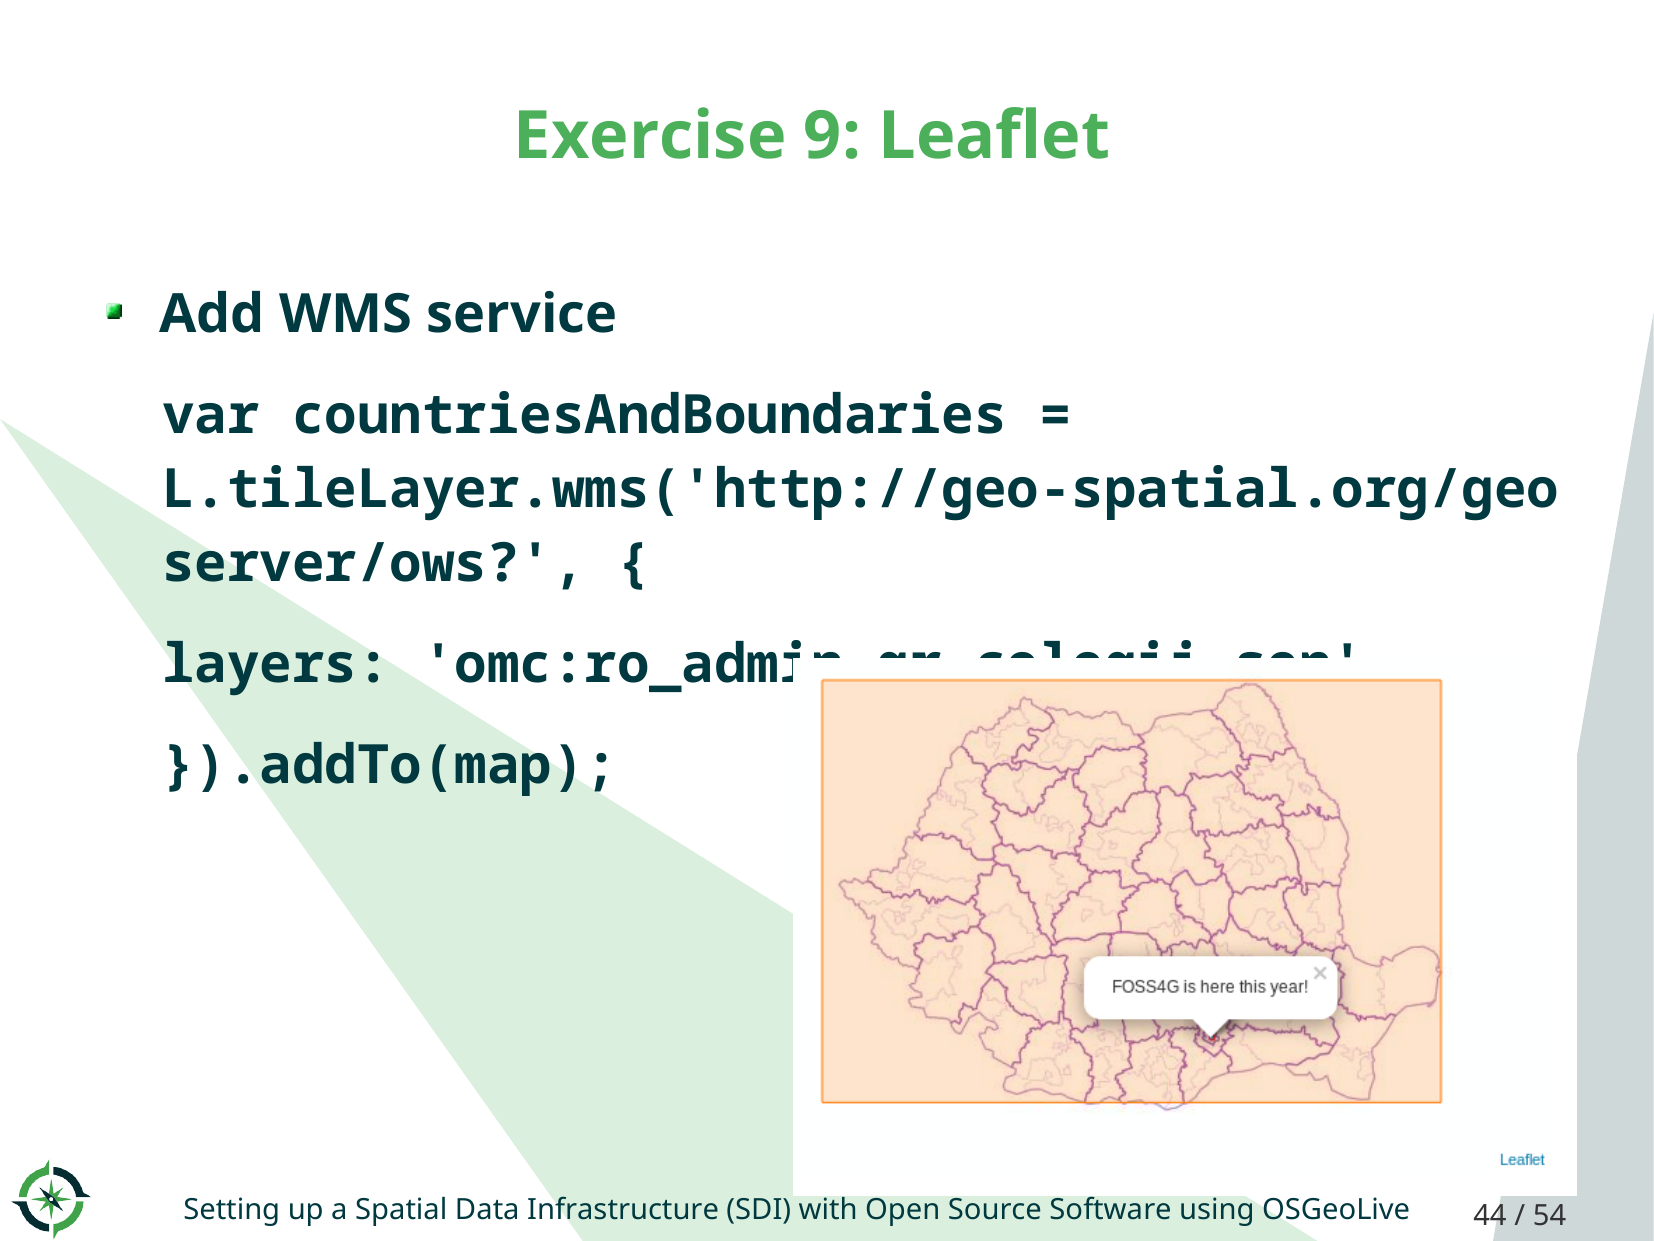

# Exercise 9: Leaflet
Add WMS service
var countriesAndBoundaries = L.tileLayer.wms('http://geo-spatial.org/geoserver/ows?', {
layers: 'omc:ro_admin_gr_colegii_sen'
}).addTo(map);